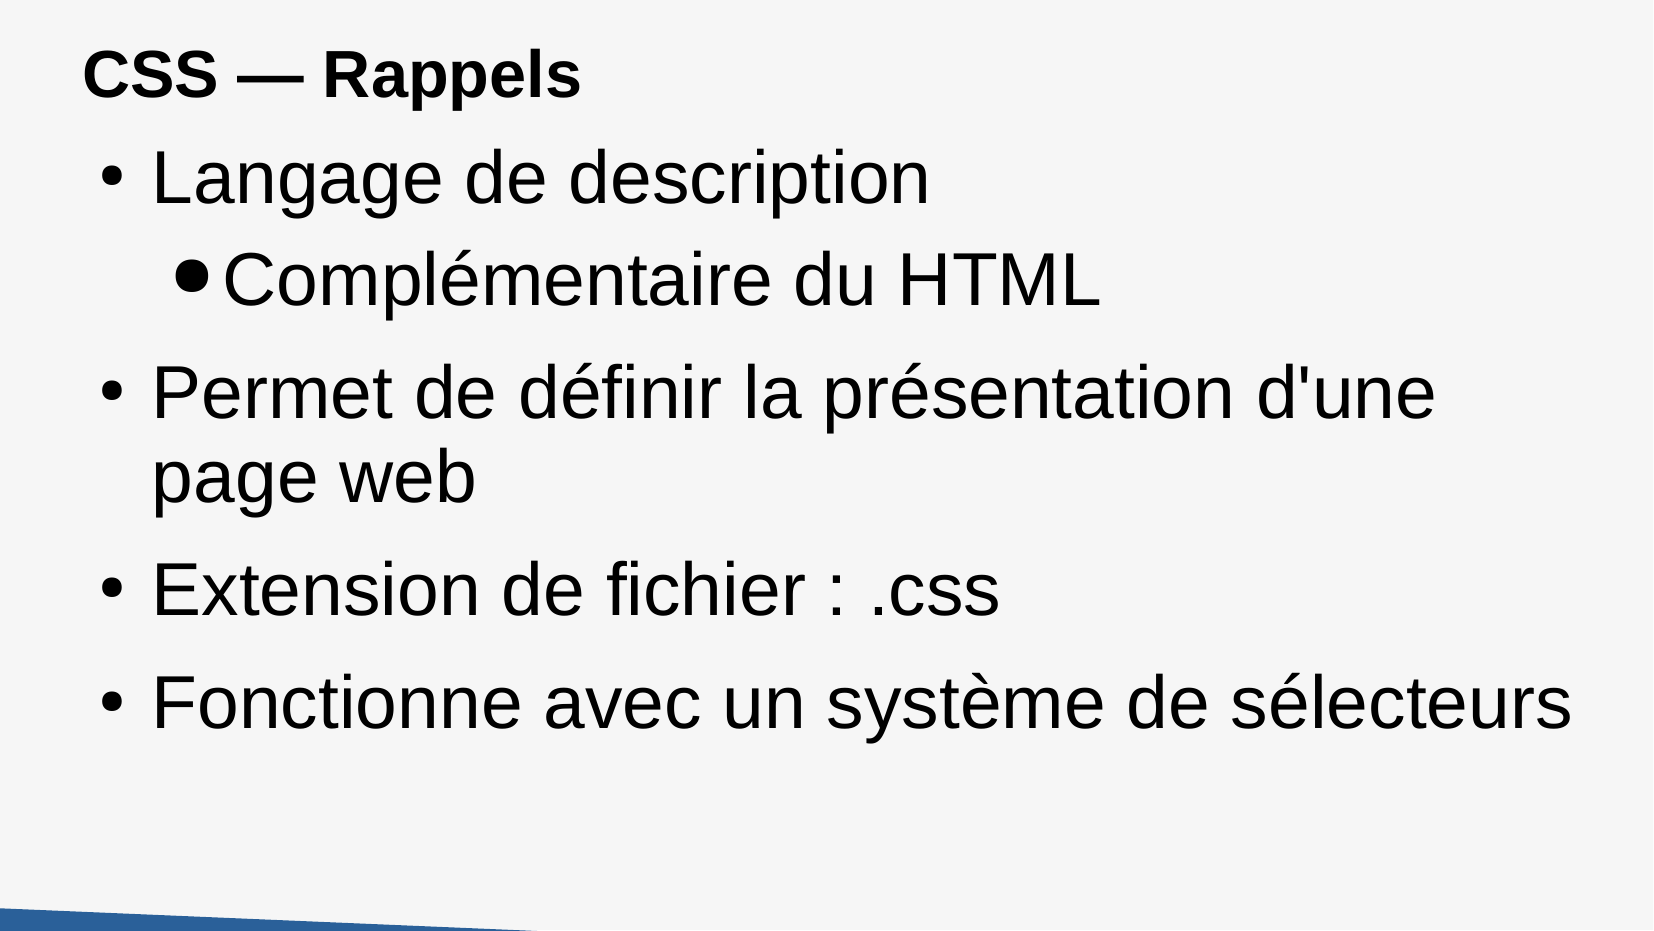

# CSS — Rappels
Langage de description
Complémentaire du HTML
Permet de définir la présentation d'une page web
Extension de fichier : .css
Fonctionne avec un système de sélecteurs